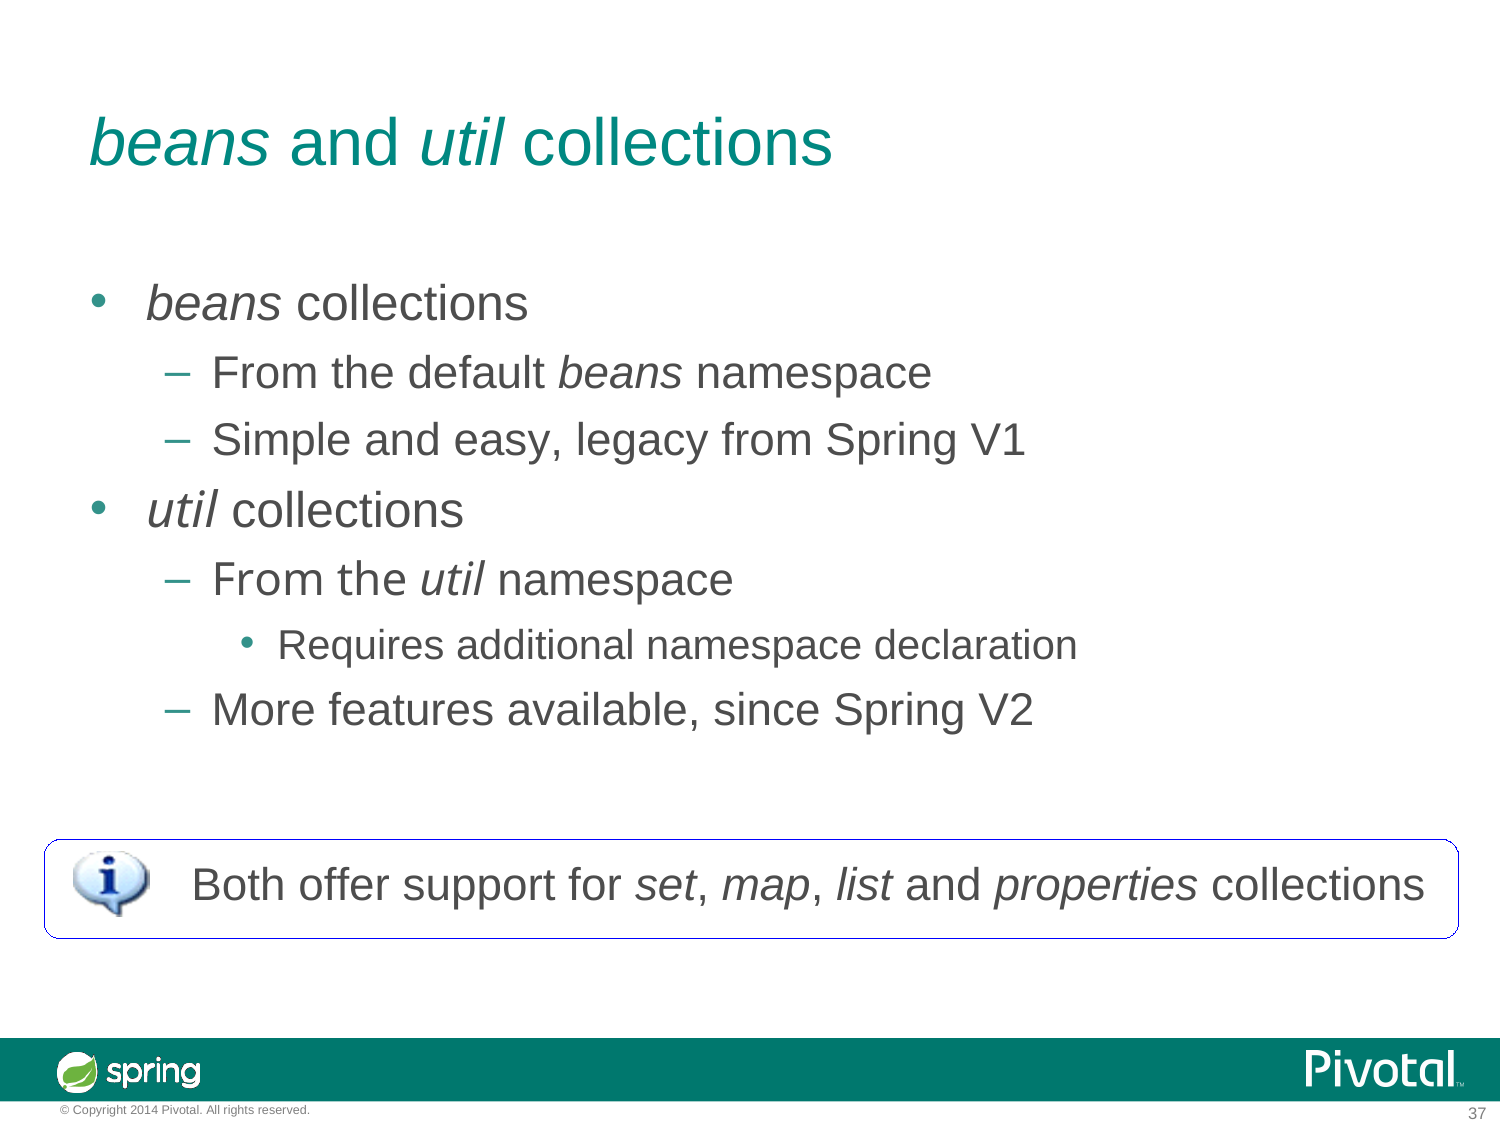

# beans and util collections
beans collections
From the default beans namespace
Simple and easy, legacy from Spring V1
util collections
From the util namespace
Requires additional namespace declaration
More features available, since Spring V2
 Both offer support for set, map, list and properties collections